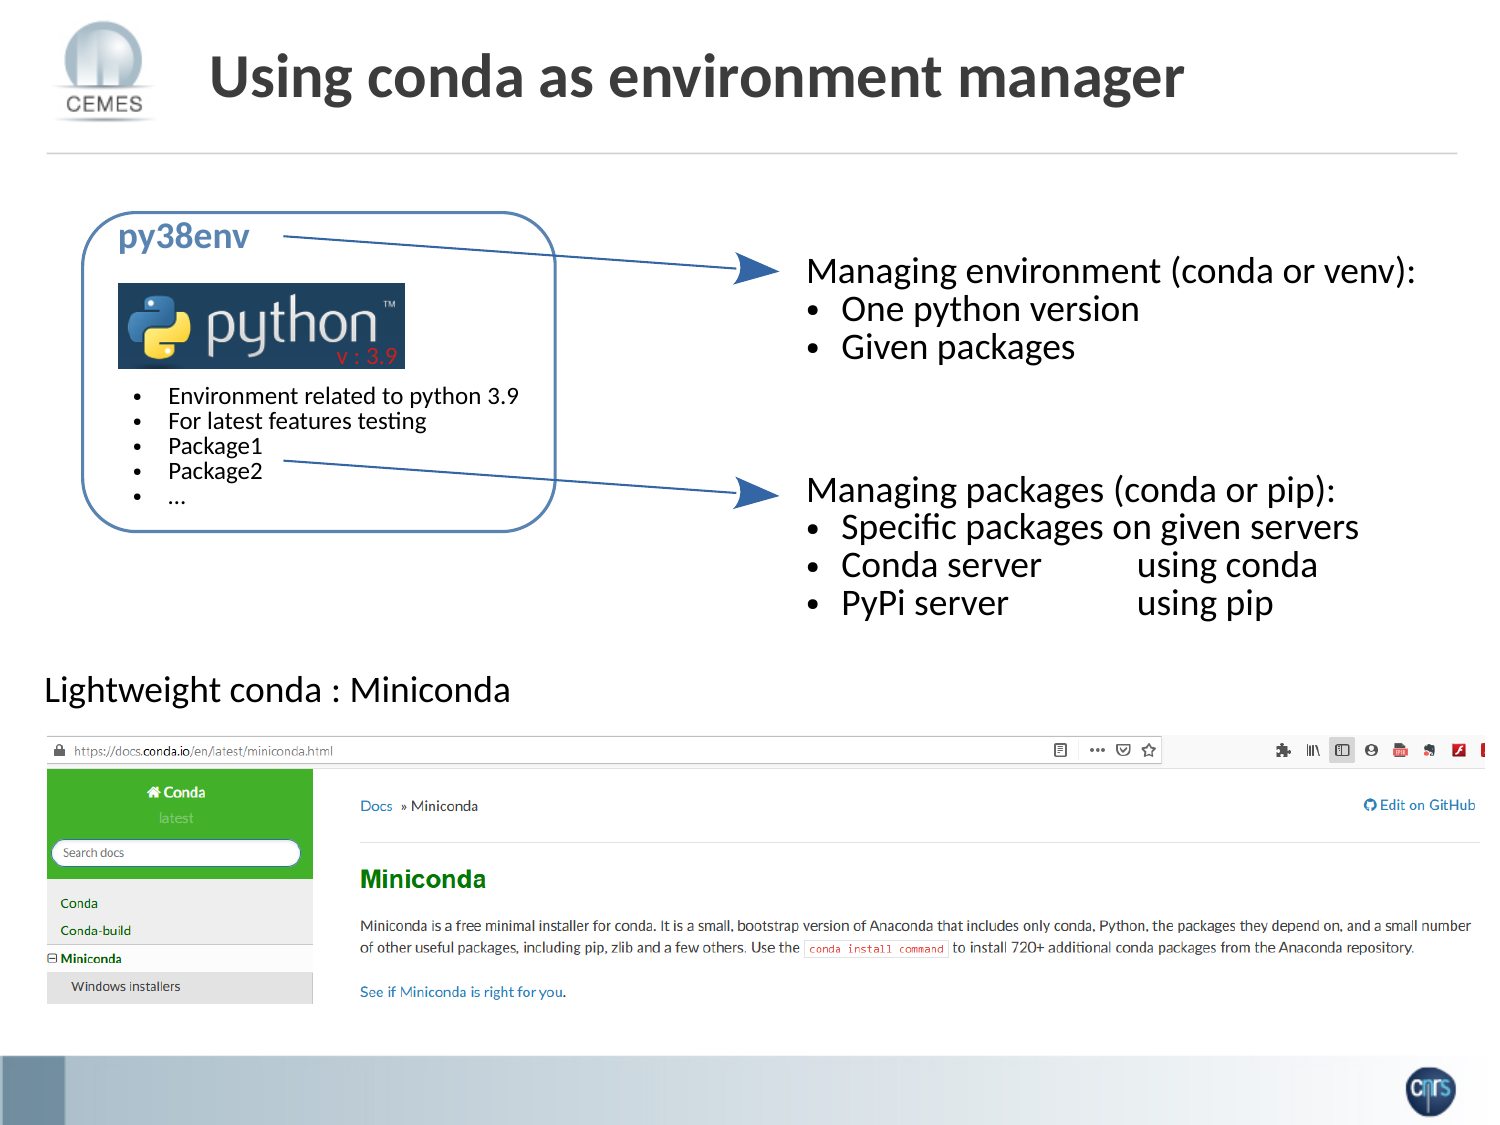

Using conda as environment manager
py38env
Managing environment (conda or venv):
One python version
Given packages
v : 3.9
Environment related to python 3.9
For latest features testing
Package1
Package2
…
Managing packages (conda or pip):
Specific packages on given servers
Conda server		using conda
PyPi server		using pip
Lightweight conda : Miniconda